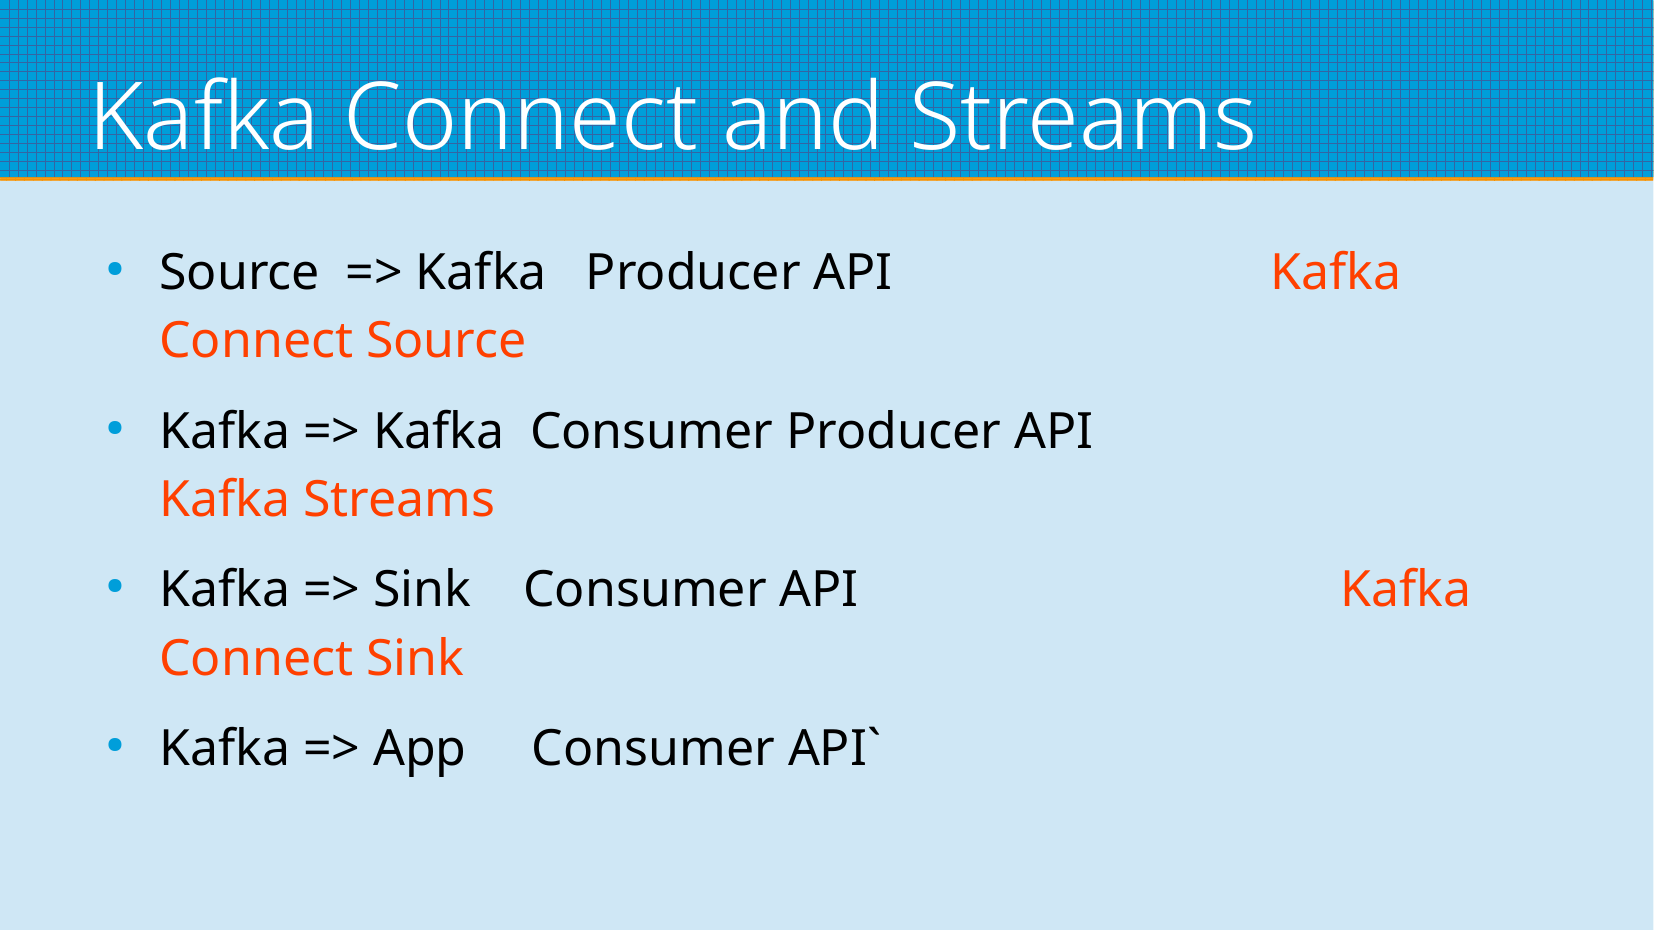

# Kafka Connect and Streams
Source => Kafka Producer API Kafka Connect Source
Kafka => Kafka Consumer Producer API Kafka Streams
Kafka => Sink Consumer API Kafka Connect Sink
Kafka => App Consumer API`